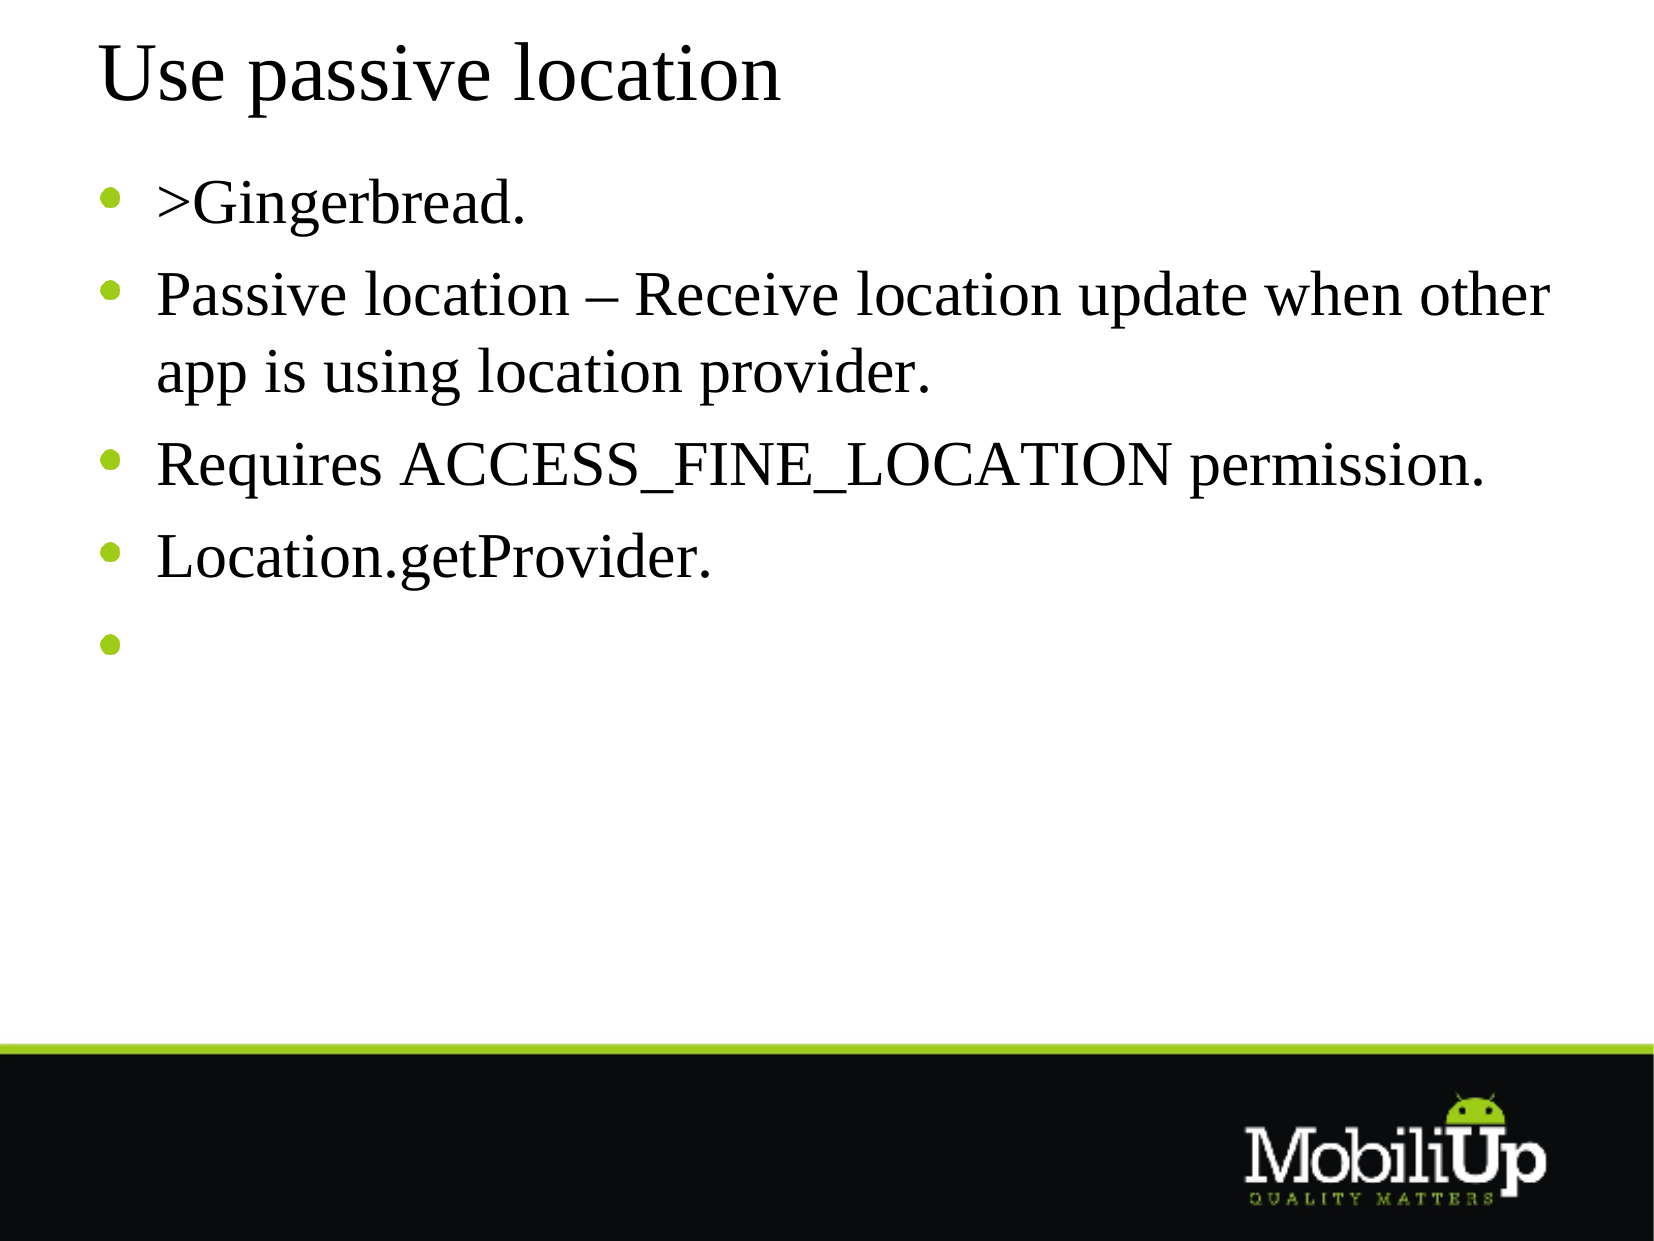

# Use passive location
>Gingerbread.
Passive location – Receive location update when other app is using location provider.
Requires ACCESS_FINE_LOCATION permission.
Location.getProvider.